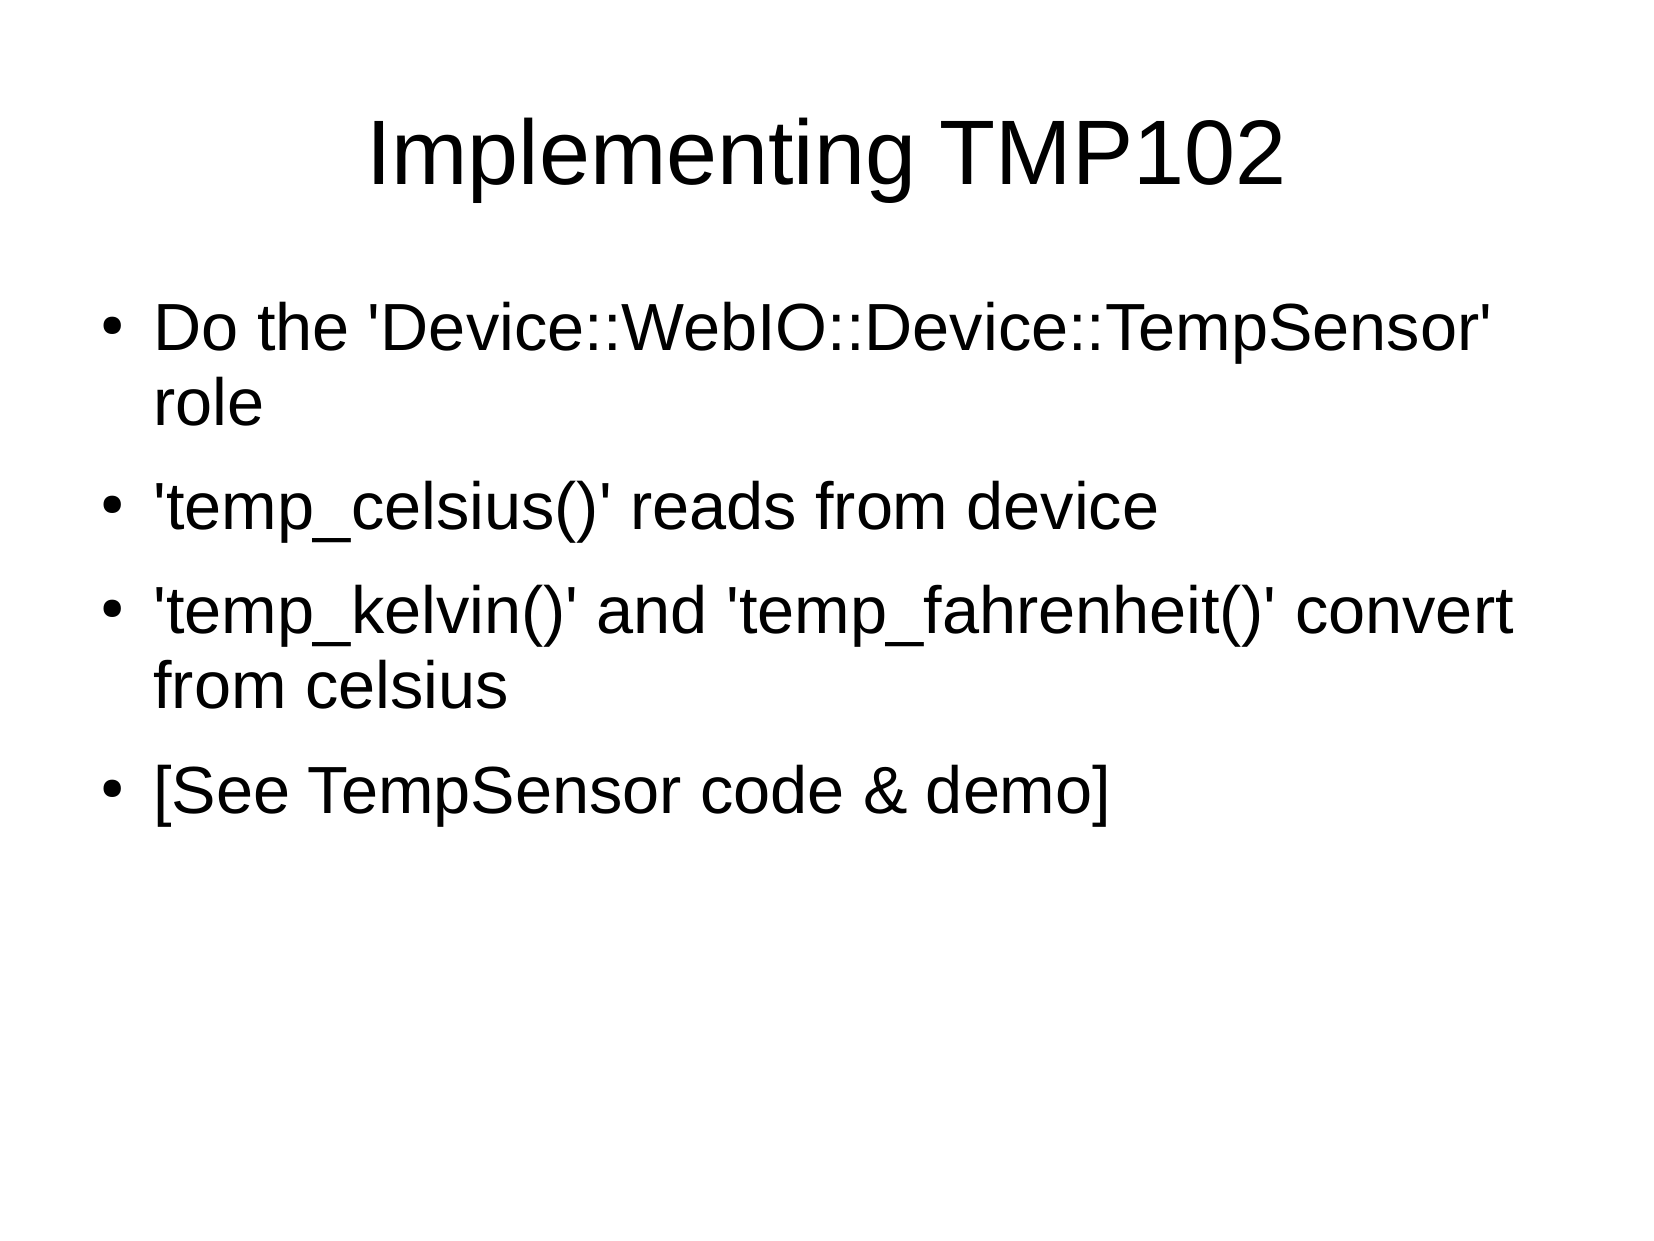

# Implementing TMP102
Do the 'Device::WebIO::Device::TempSensor' role
'temp_celsius()' reads from device
'temp_kelvin()' and 'temp_fahrenheit()' convert from celsius
[See TempSensor code & demo]